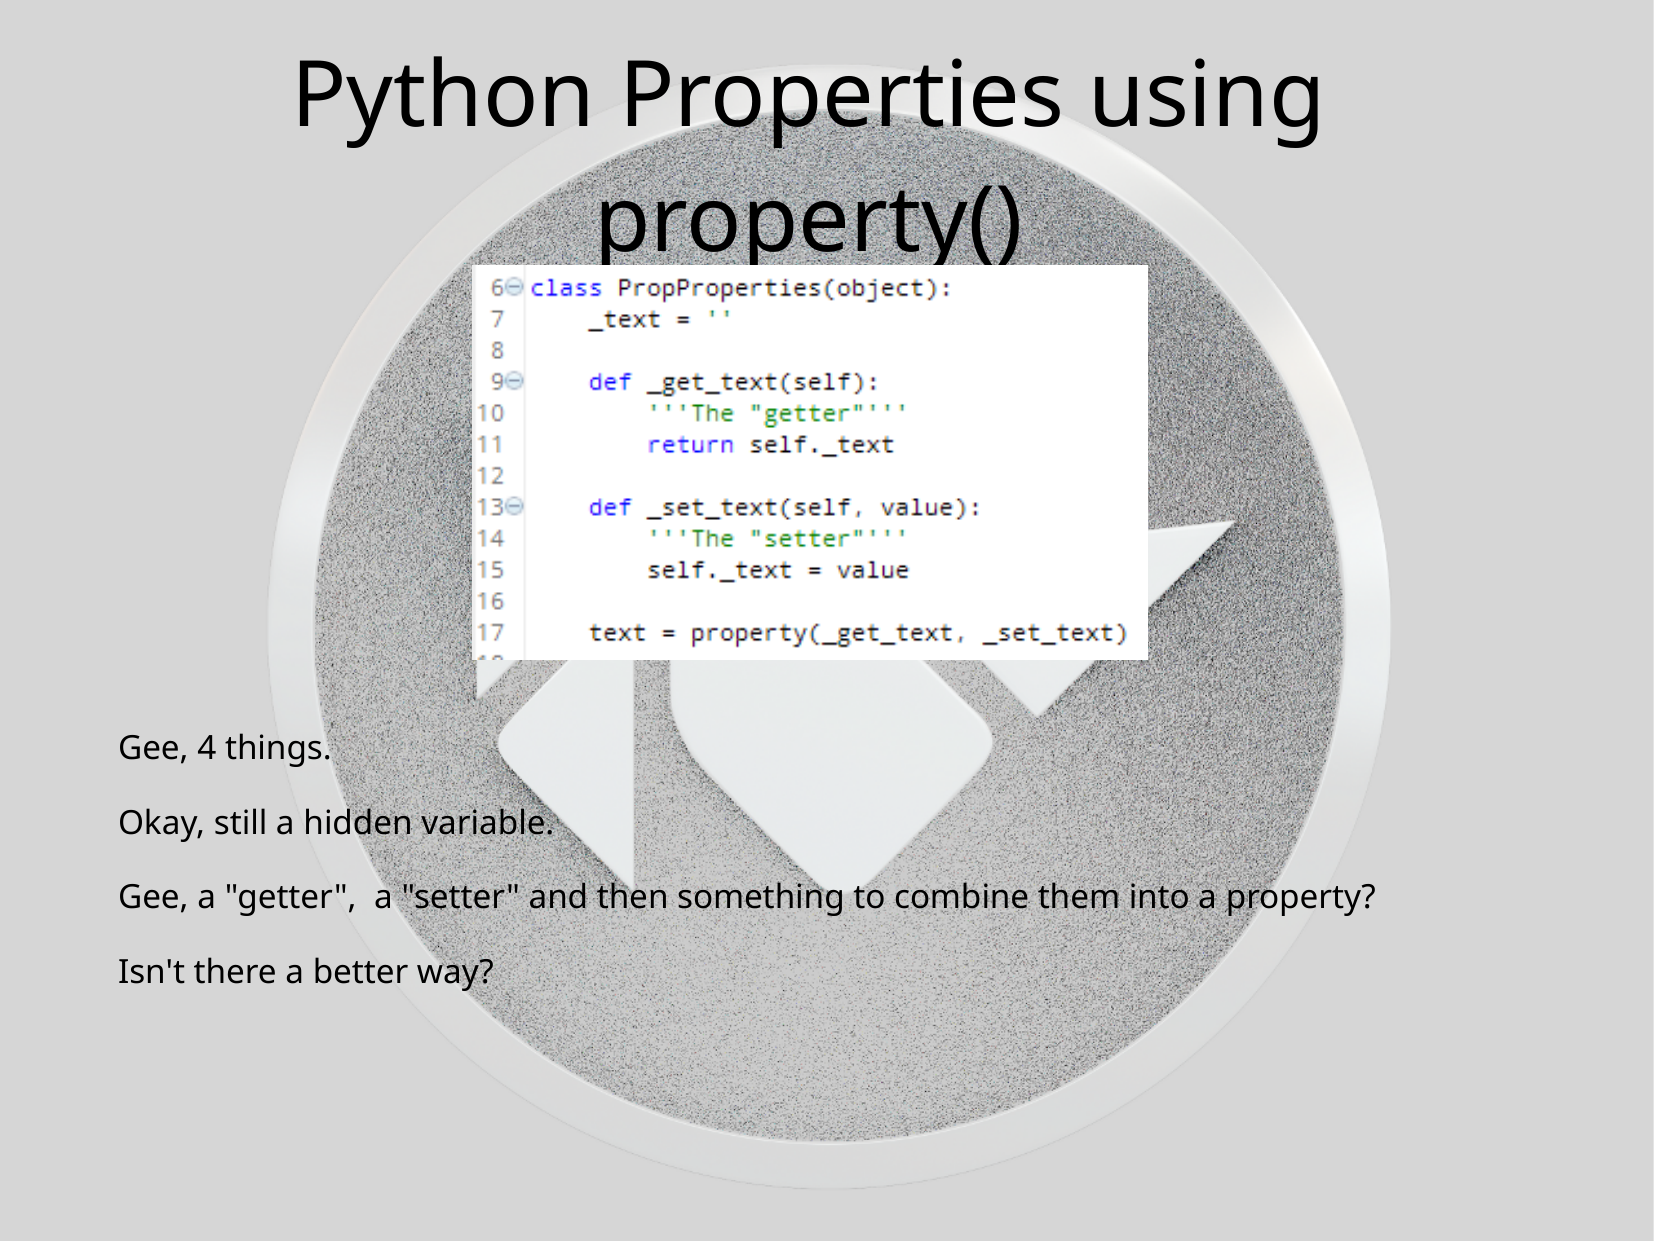

# Python Properties using property()
Gee, 4 things.
Okay, still a hidden variable.
Gee, a "getter", a "setter" and then something to combine them into a property?
Isn't there a better way?